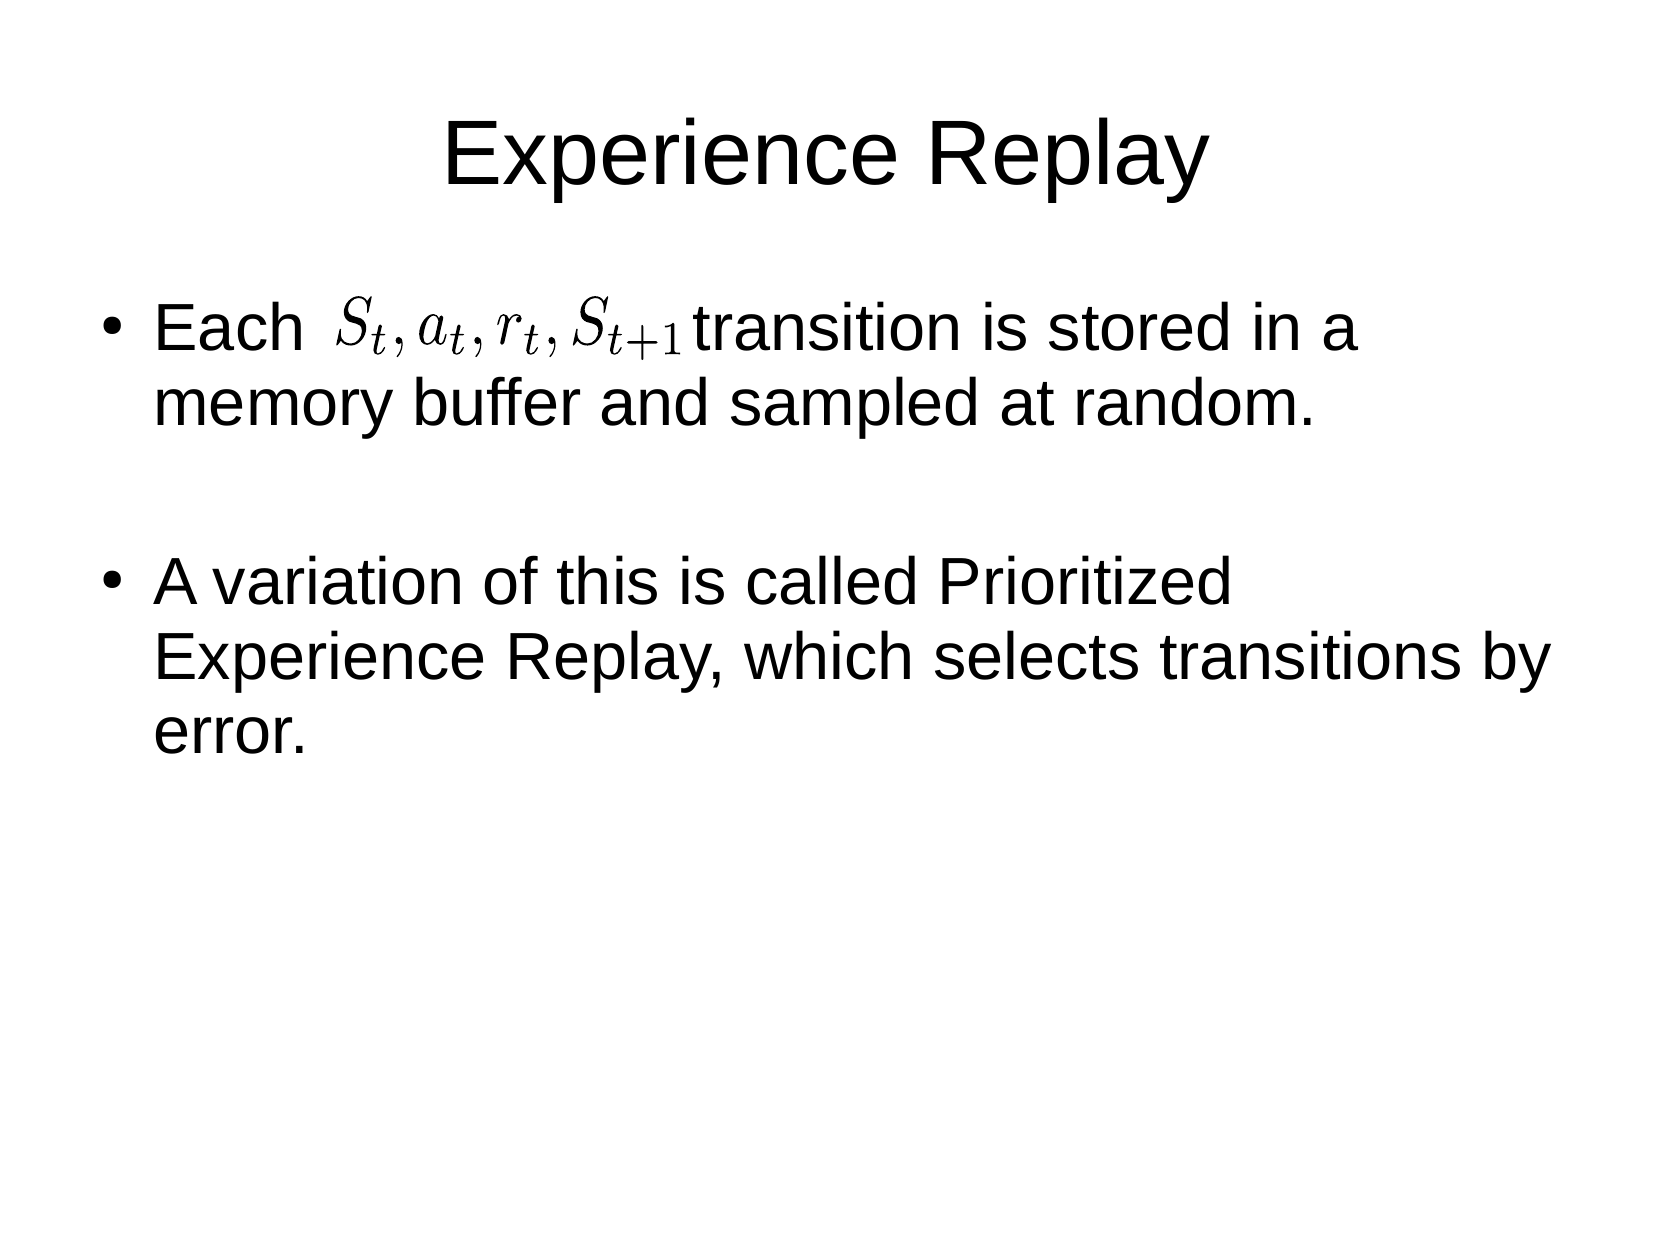

# Experience Replay
Each transition is stored in a memory buffer and sampled at random.
A variation of this is called Prioritized Experience Replay, which selects transitions by error.